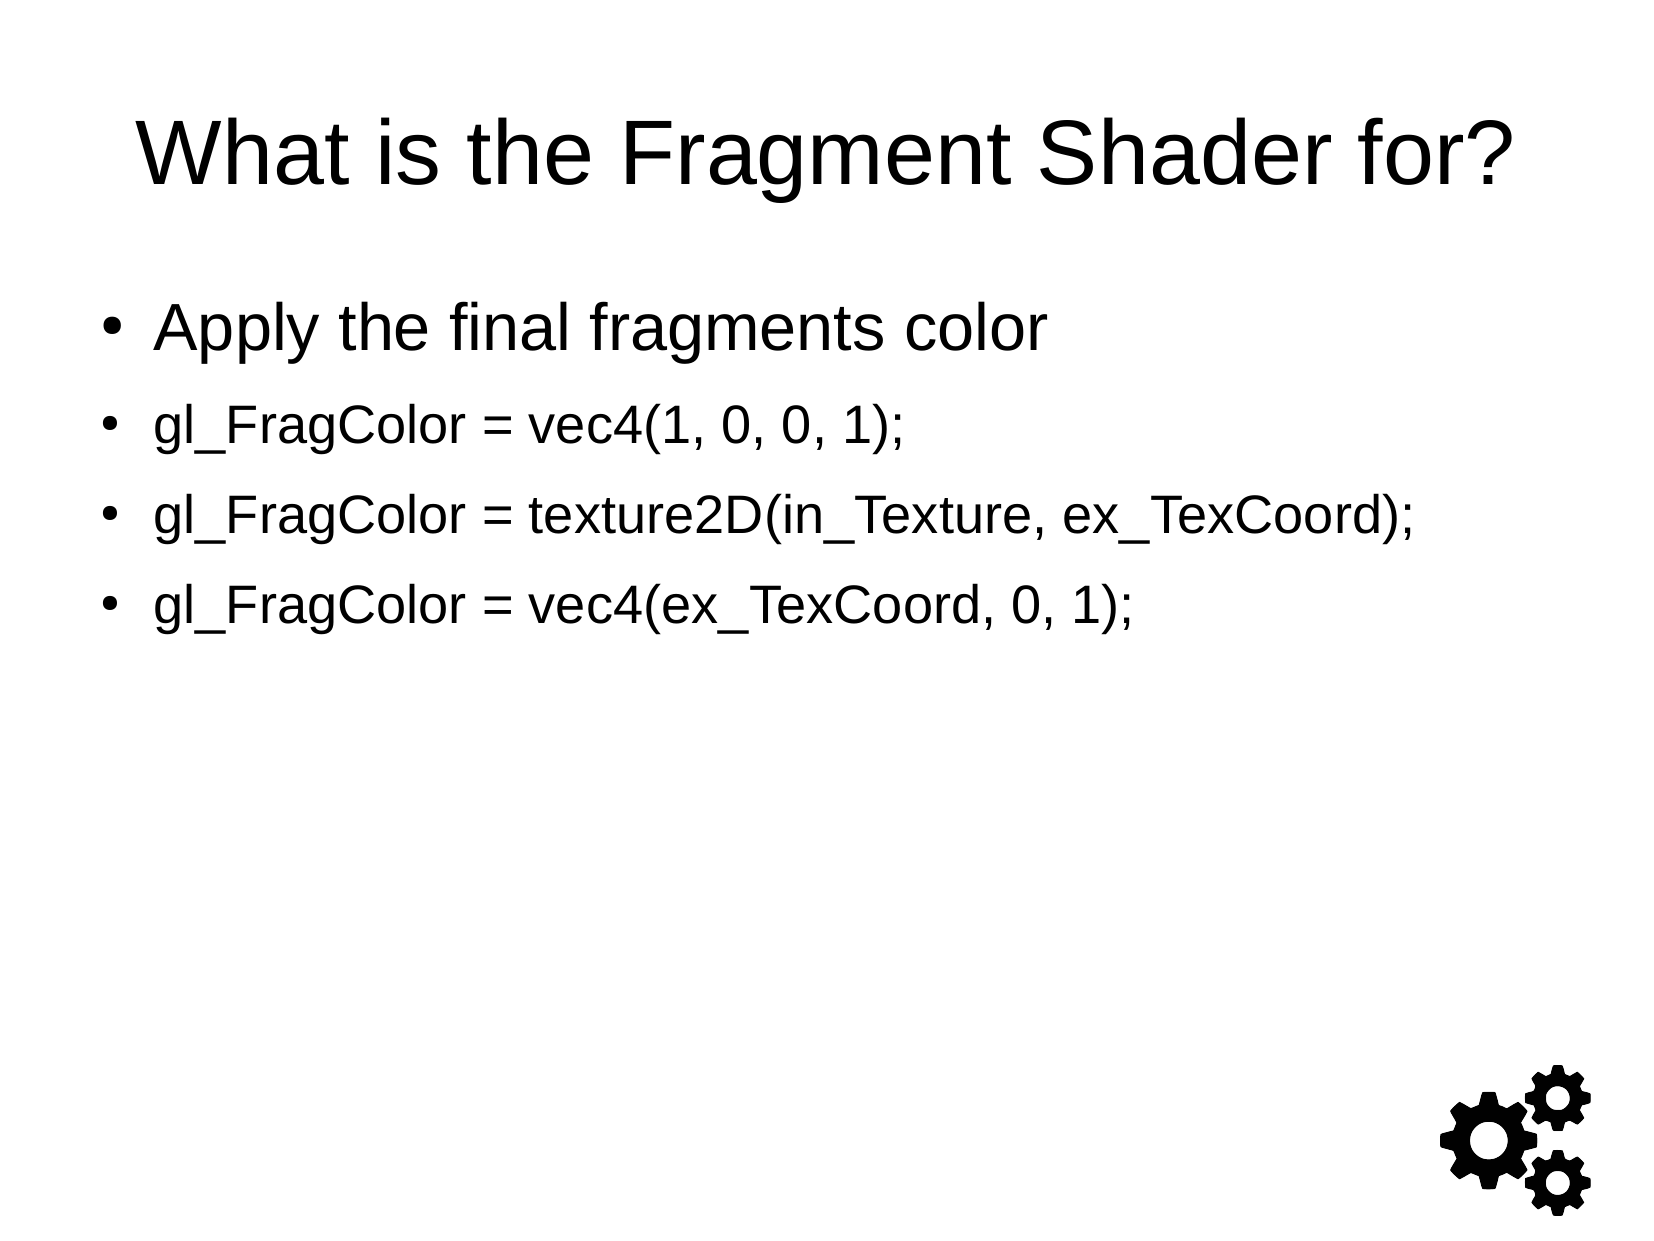

# What is the Fragment Shader for?
Apply the final fragments color
gl_FragColor = vec4(1, 0, 0, 1);
gl_FragColor = texture2D(in_Texture, ex_TexCoord);
gl_FragColor = vec4(ex_TexCoord, 0, 1);